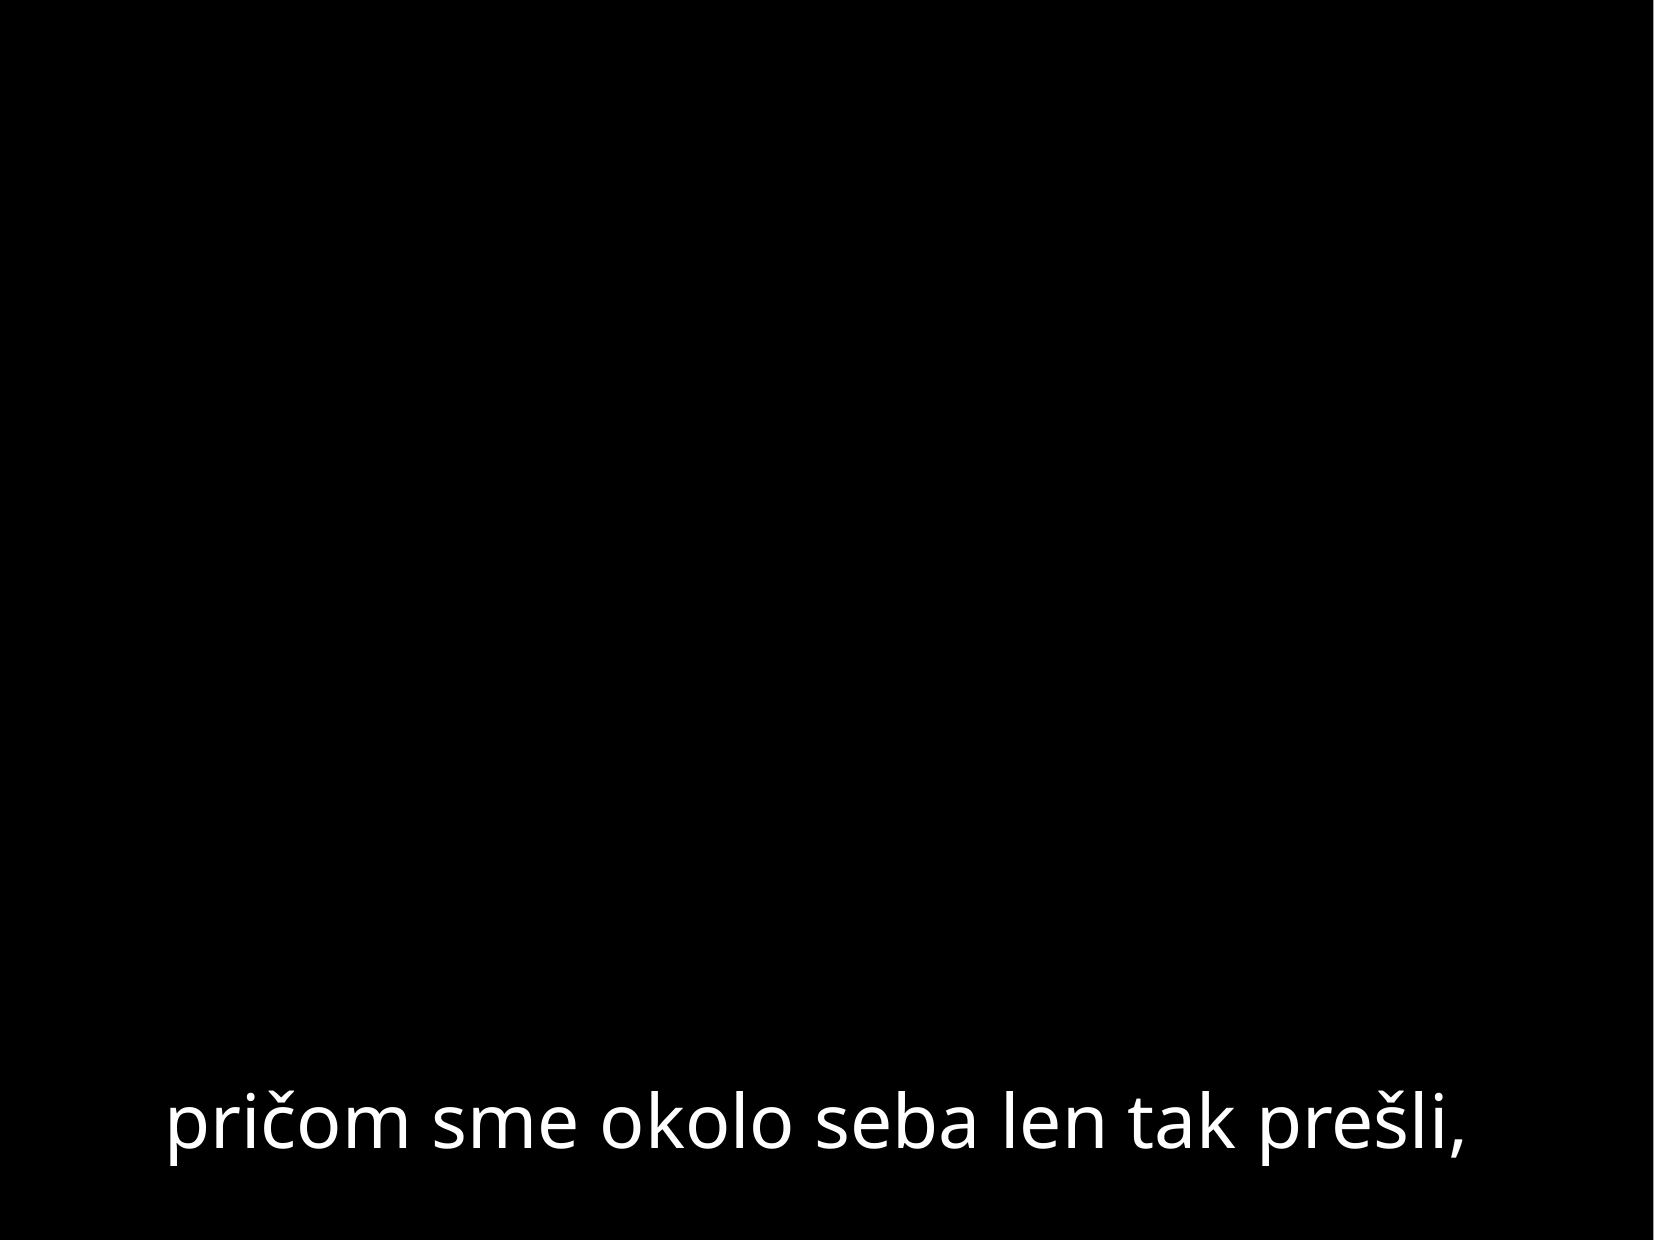

# pričom sme okolo seba len tak prešli,